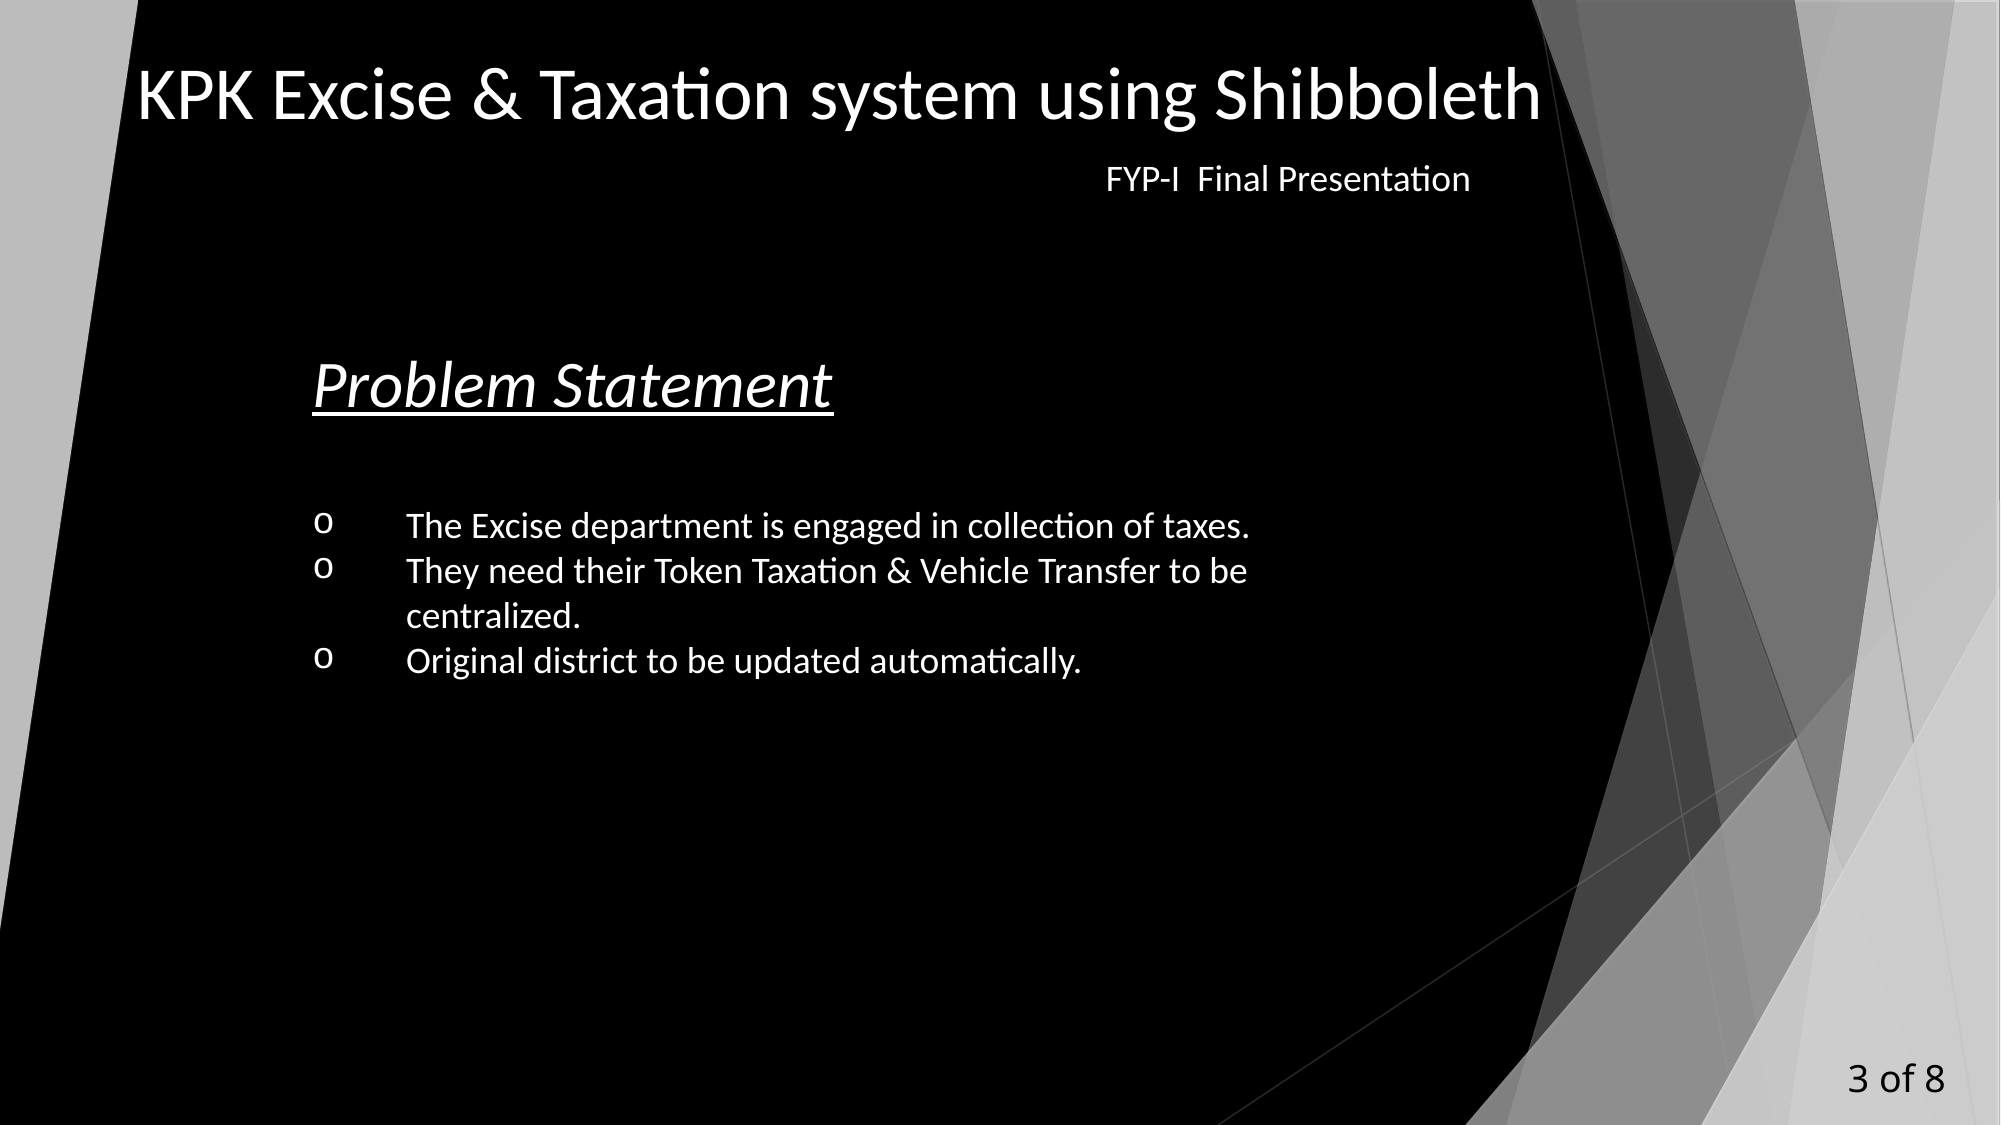

KPK Excise & Taxation system using Shibboleth
FYP-I Final Presentation
Problem Statement
The Excise department is engaged in collection of taxes.
They need their Token Taxation & Vehicle Transfer to be centralized.
Original district to be updated automatically.
 3 of 8